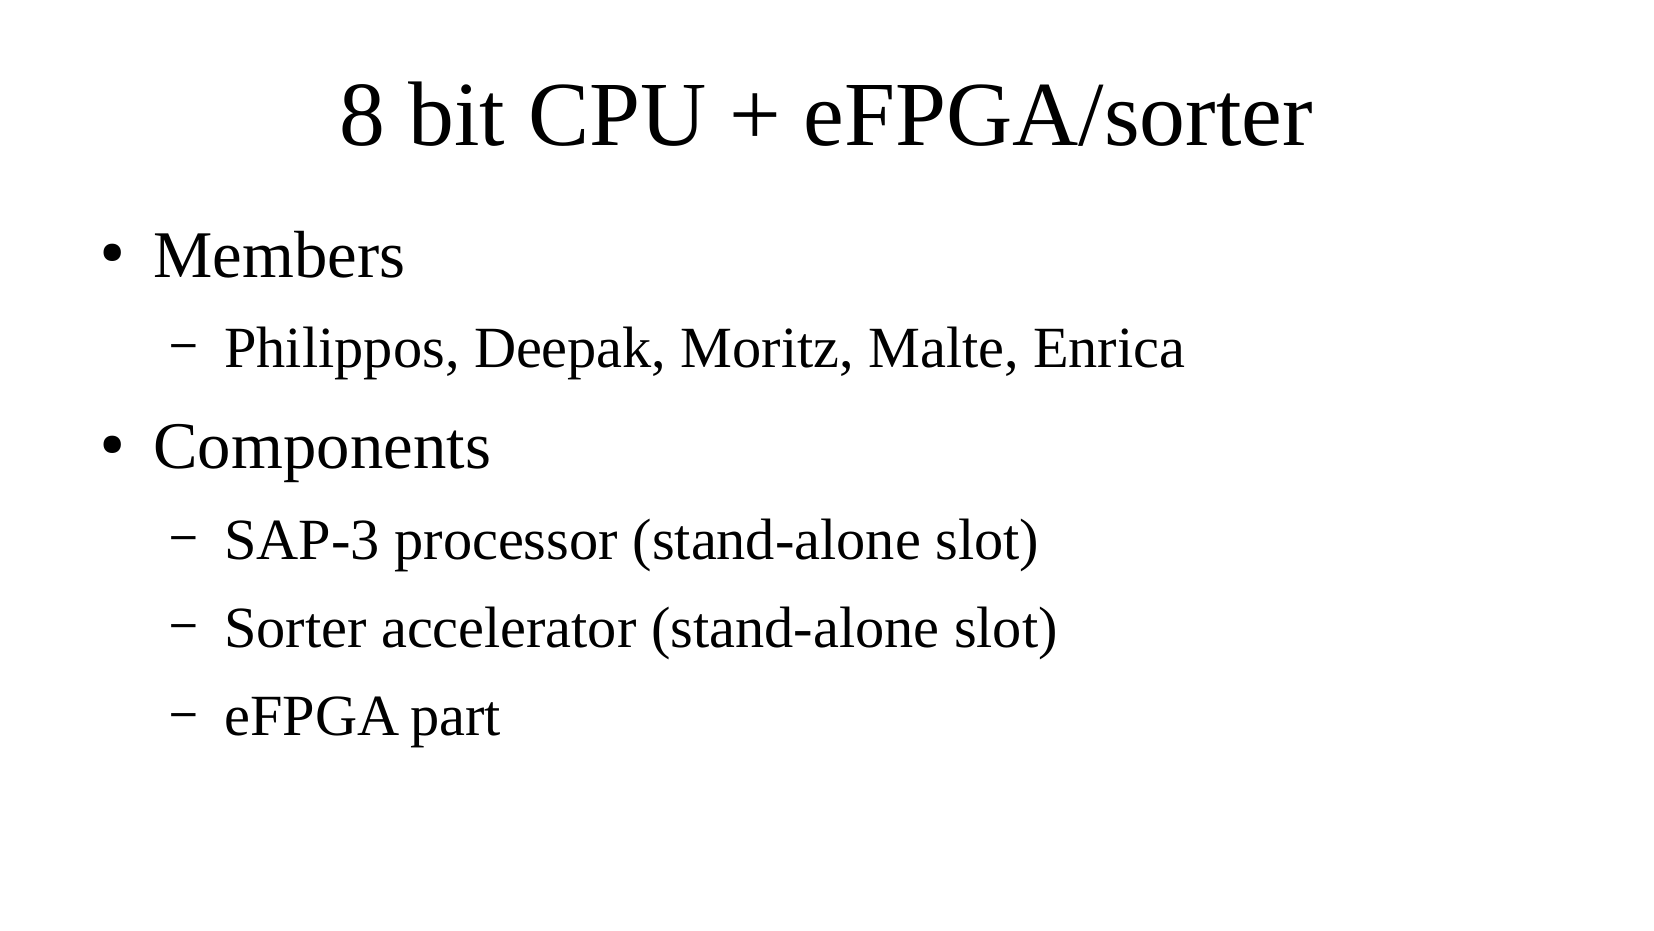

# 8 bit CPU + eFPGA/sorter
Members
Philippos, Deepak, Moritz, Malte, Enrica
Components
SAP-3 processor (stand-alone slot)
Sorter accelerator (stand-alone slot)
eFPGA part